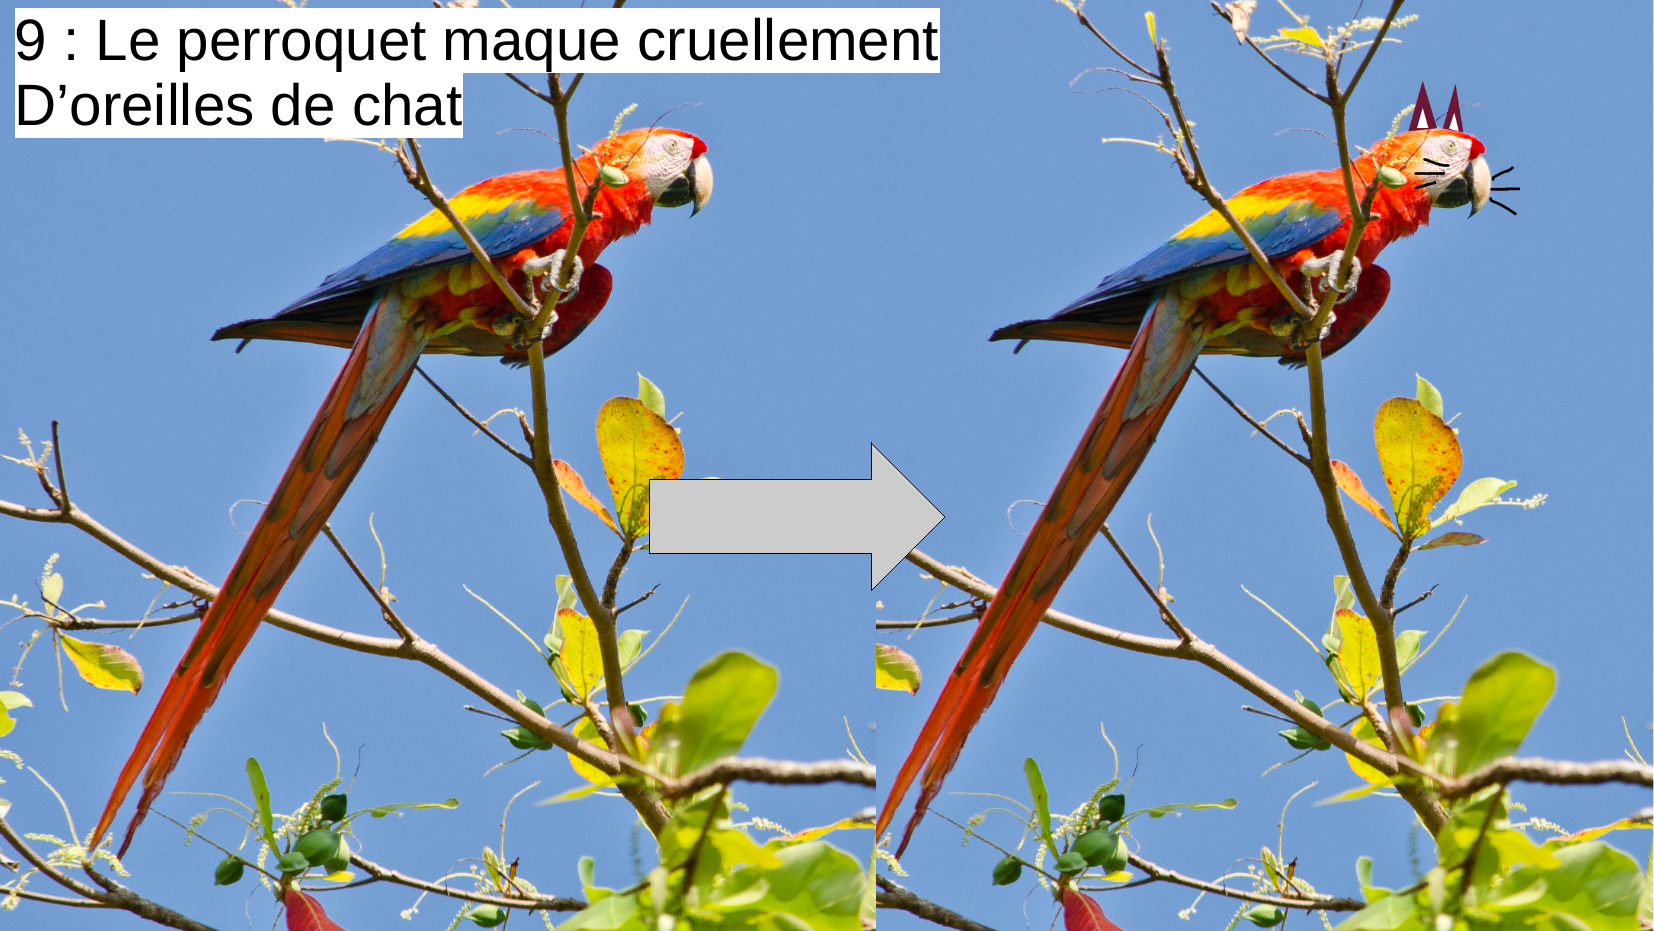

9 : Le perroquet maque cruellement
D’oreilles de chat